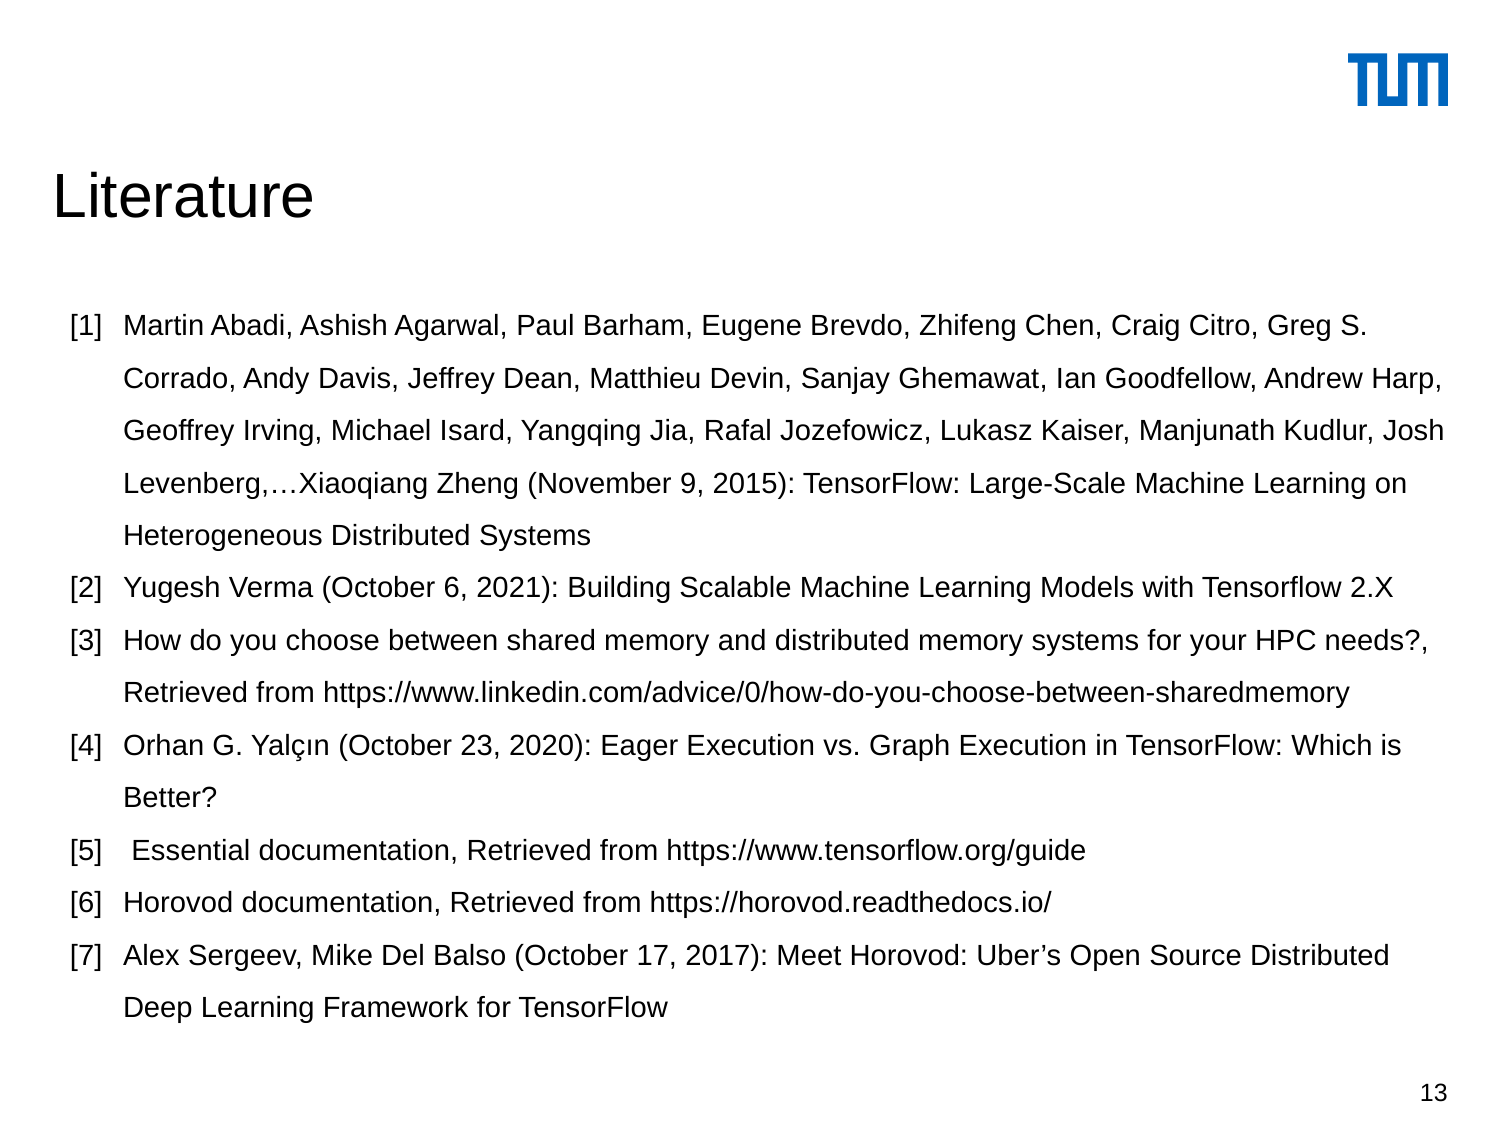

Literature
# Martin Abadi, Ashish Agarwal, Paul Barham, Eugene Brevdo, Zhifeng Chen, Craig Citro, Greg S. Corrado, Andy Davis, Jeffrey Dean, Matthieu Devin, Sanjay Ghemawat, Ian Goodfellow, Andrew Harp, Geoffrey Irving, Michael Isard, Yangqing Jia, Rafal Jozefowicz, Lukasz Kaiser, Manjunath Kudlur, Josh Levenberg,…Xiaoqiang Zheng (November 9, 2015): TensorFlow: Large-Scale Machine Learning on Heterogeneous Distributed Systems
Yugesh Verma (October 6, 2021): Building Scalable Machine Learning Models with Tensorflow 2.X
How do you choose between shared memory and distributed memory systems for your HPC needs?, Retrieved from https://www.linkedin.com/advice/0/how-do-you-choose-between-sharedmemory
Orhan G. Yalçın (October 23, 2020): Eager Execution vs. Graph Execution in TensorFlow: Which is Better?
 Essential documentation, Retrieved from https://www.tensorflow.org/guide
Horovod documentation, Retrieved from https://horovod.readthedocs.io/
Alex Sergeev, Mike Del Balso (October 17, 2017): Meet Horovod: Uber’s Open Source Distributed Deep Learning Framework for TensorFlow
Dr. rer. nat. Erika Mustermann (TUM) | kann beliebig erweitert werden | Infos mit Strich trennen
13